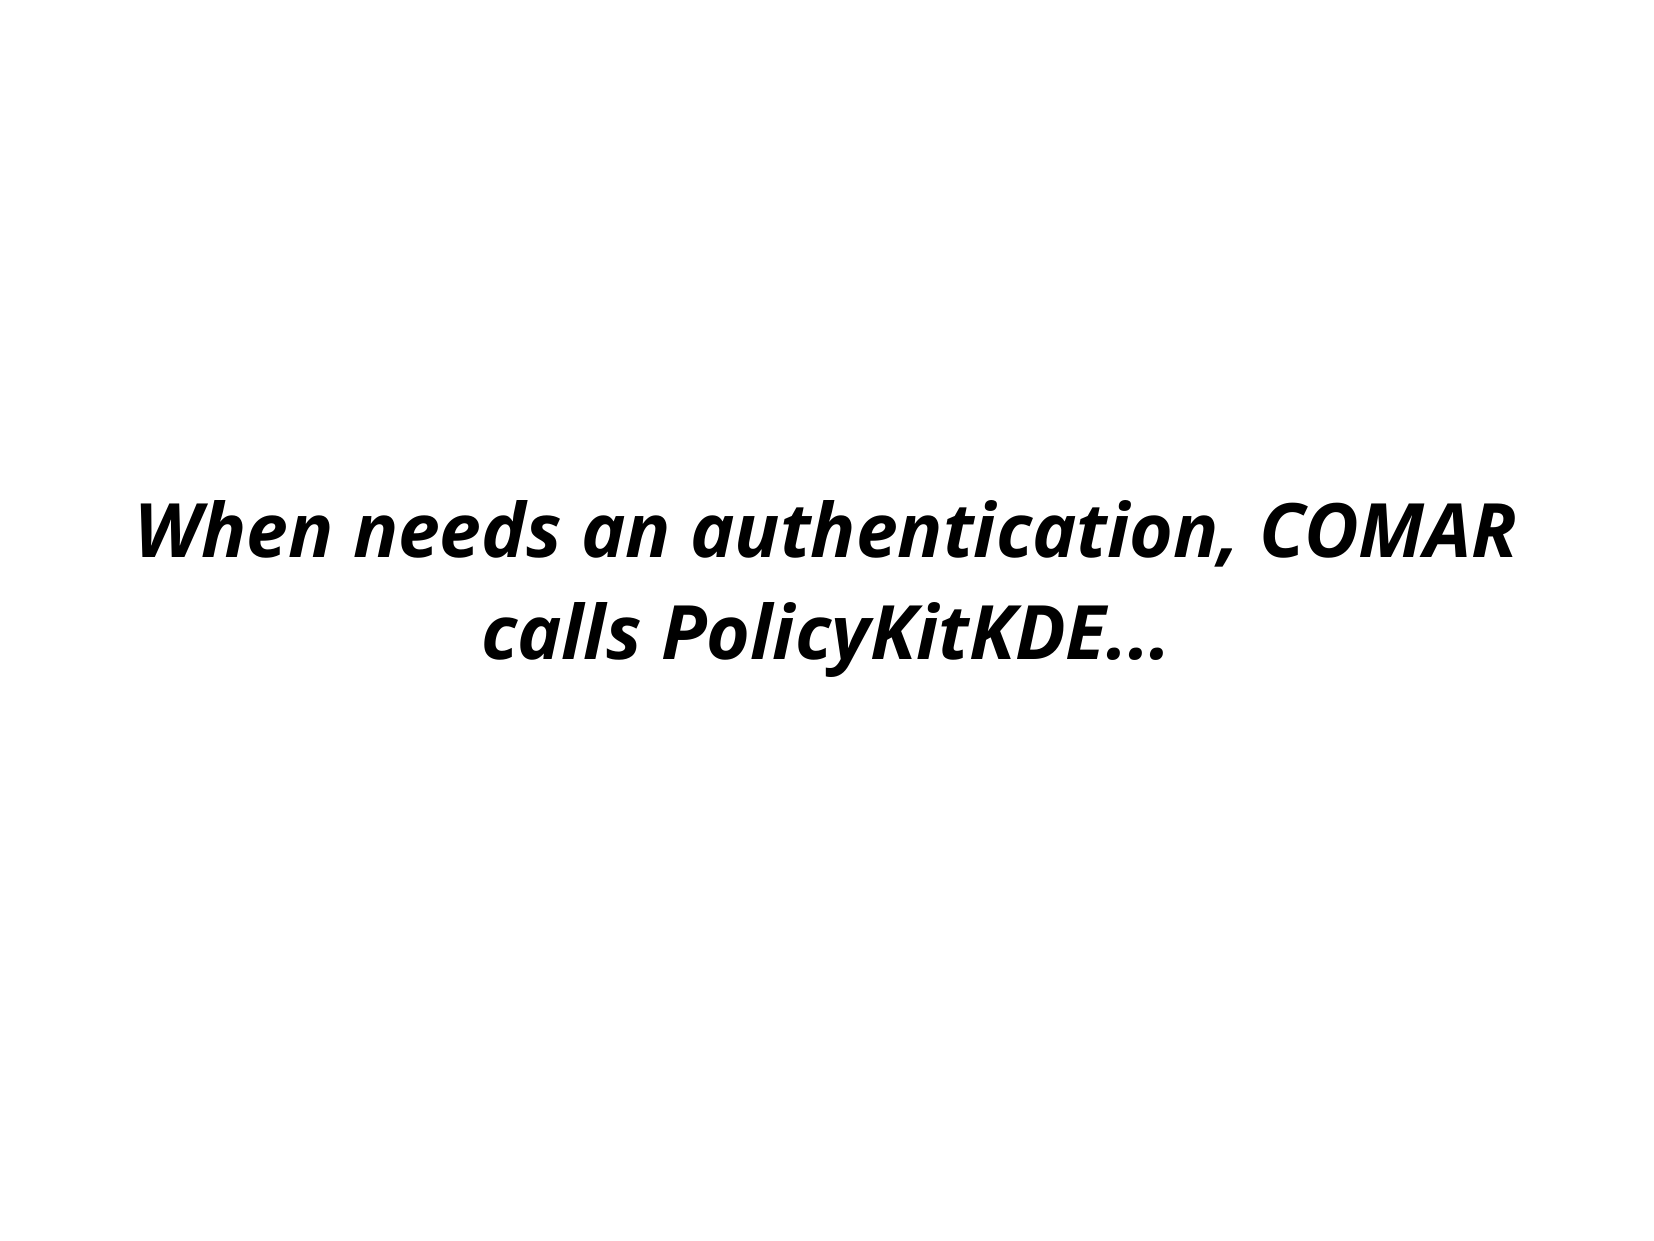

# When needs an authentication, COMAR calls PolicyKitKDE...